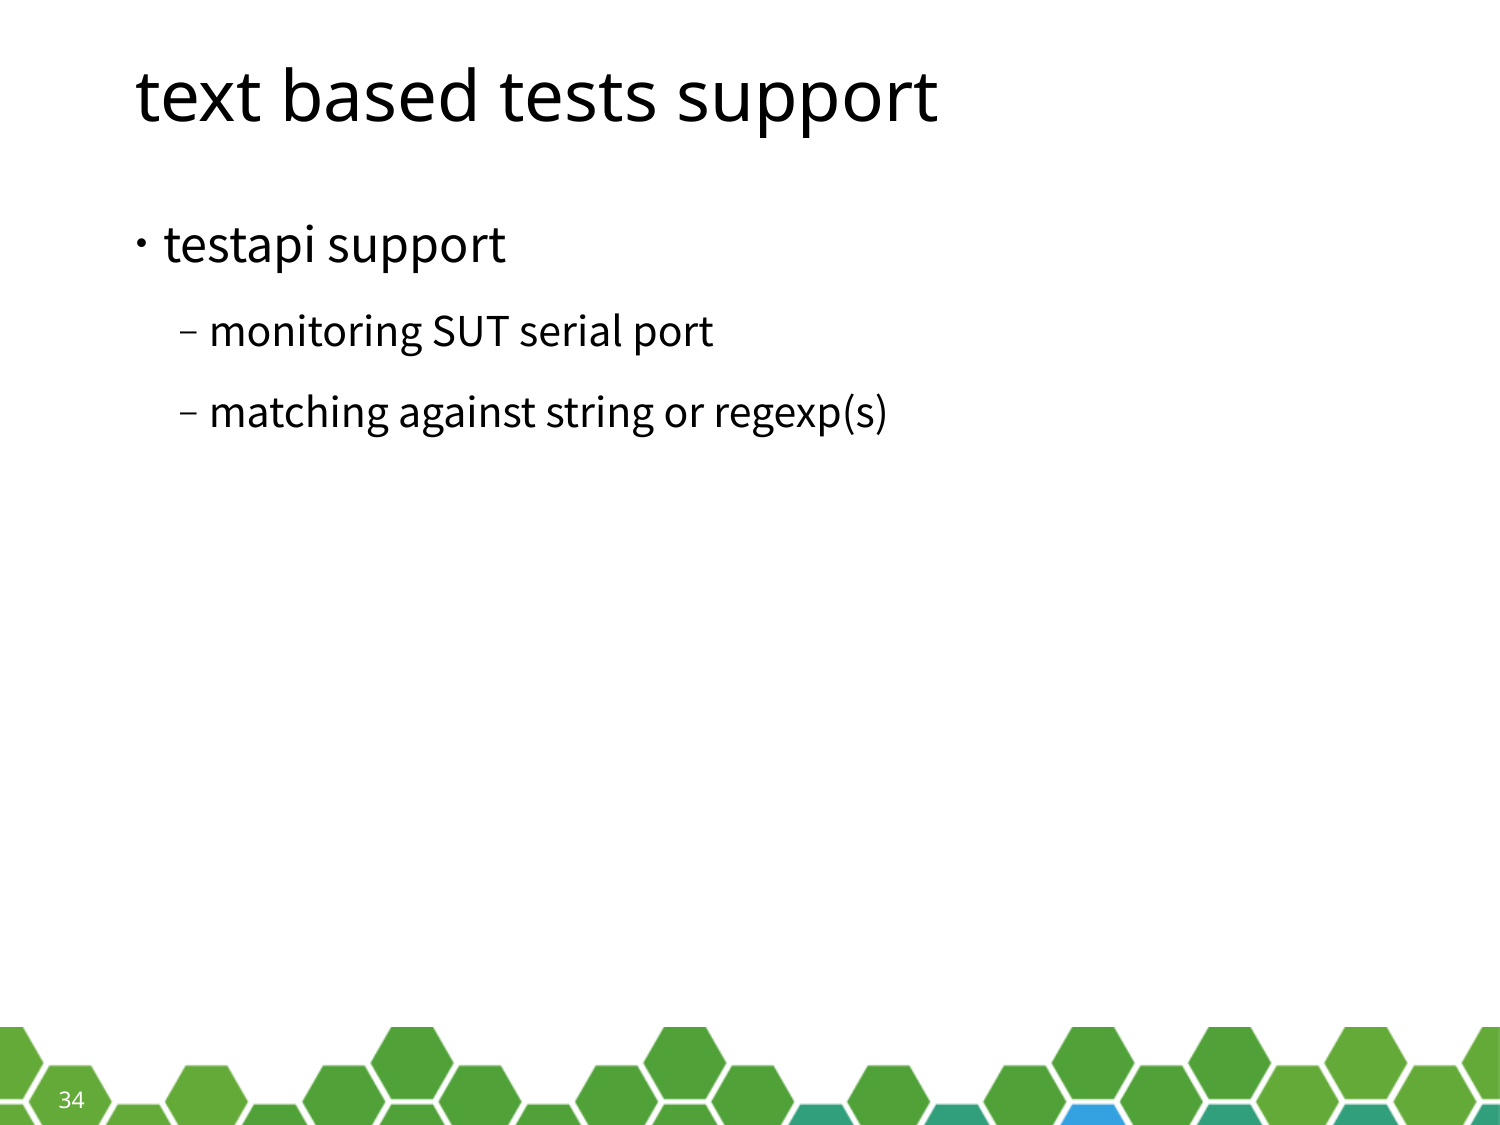

# text based tests support
testapi support
monitoring SUT serial port
matching against string or regexp(s)